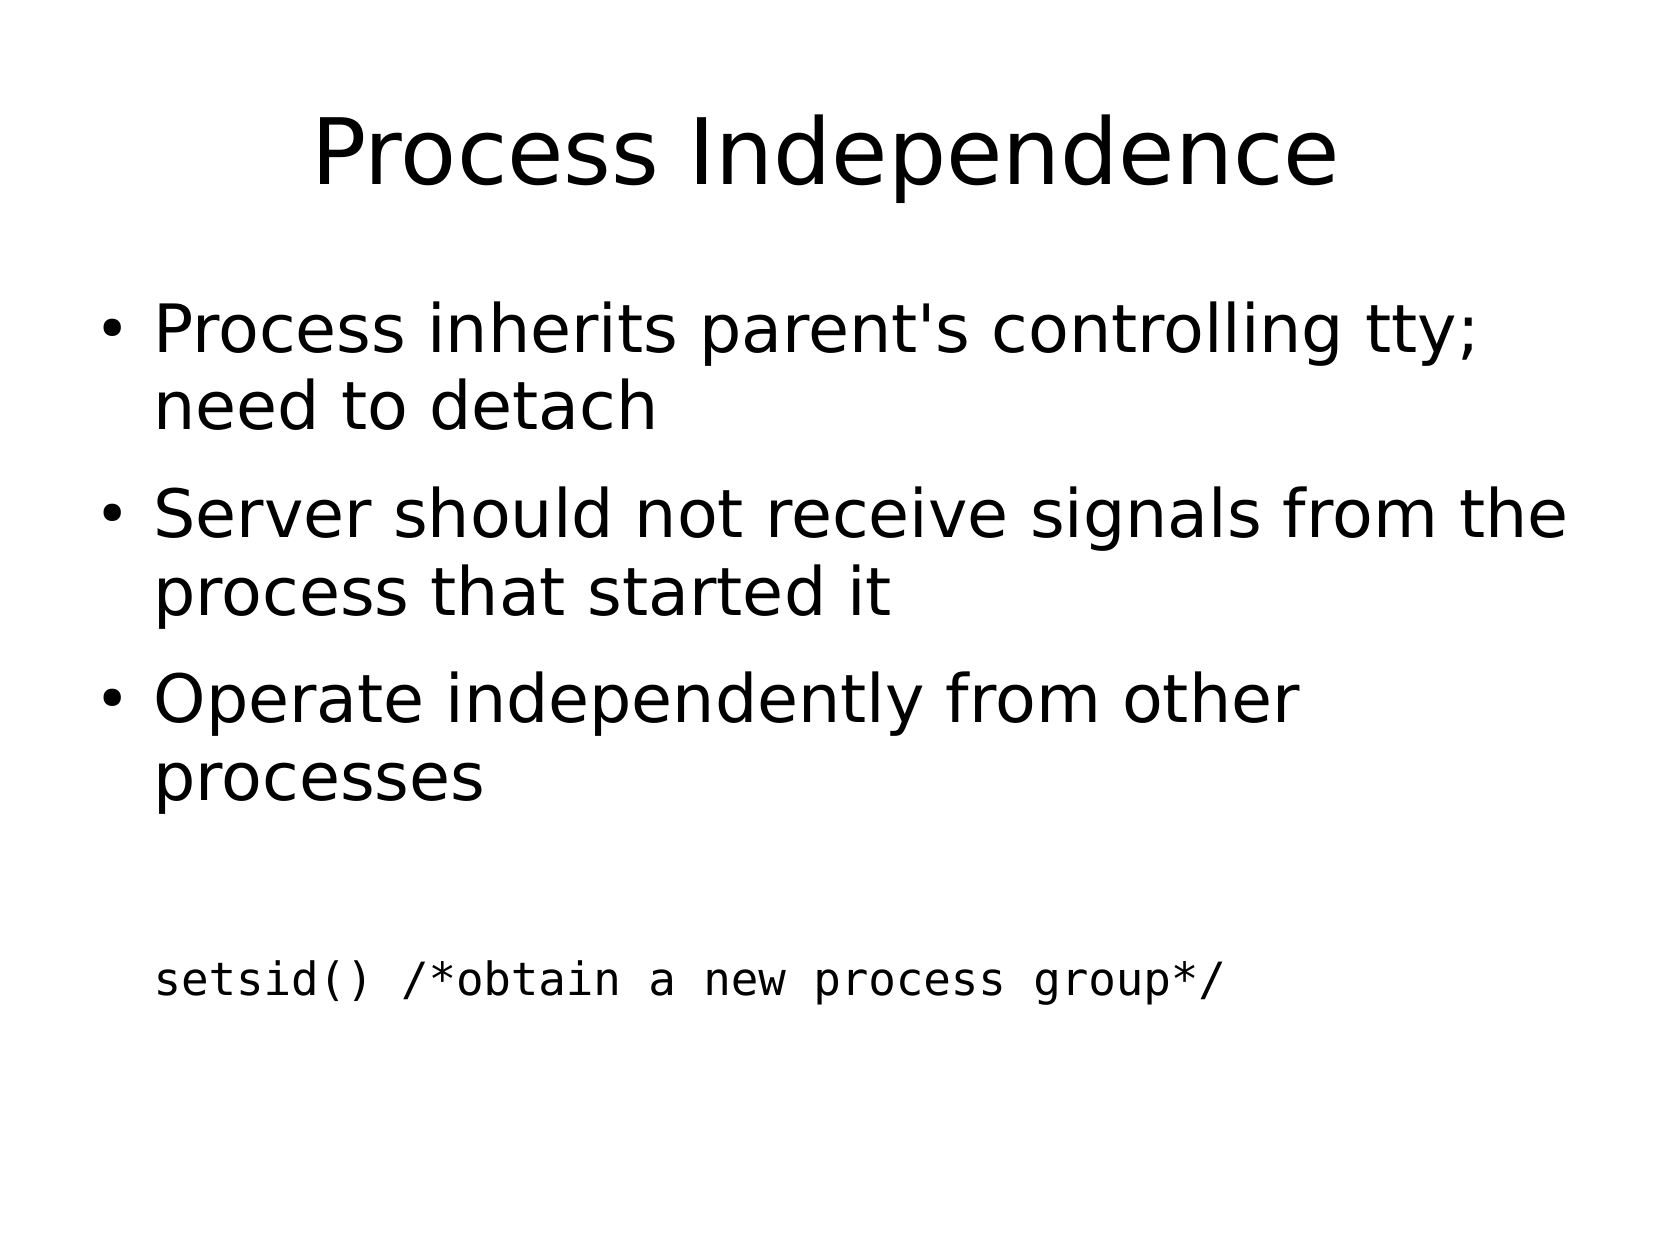

# Process Independence
Process inherits parent's controlling tty; need to detach
Server should not receive signals from the process that started it
Operate independently from other processes
setsid() /*obtain a new process group*/